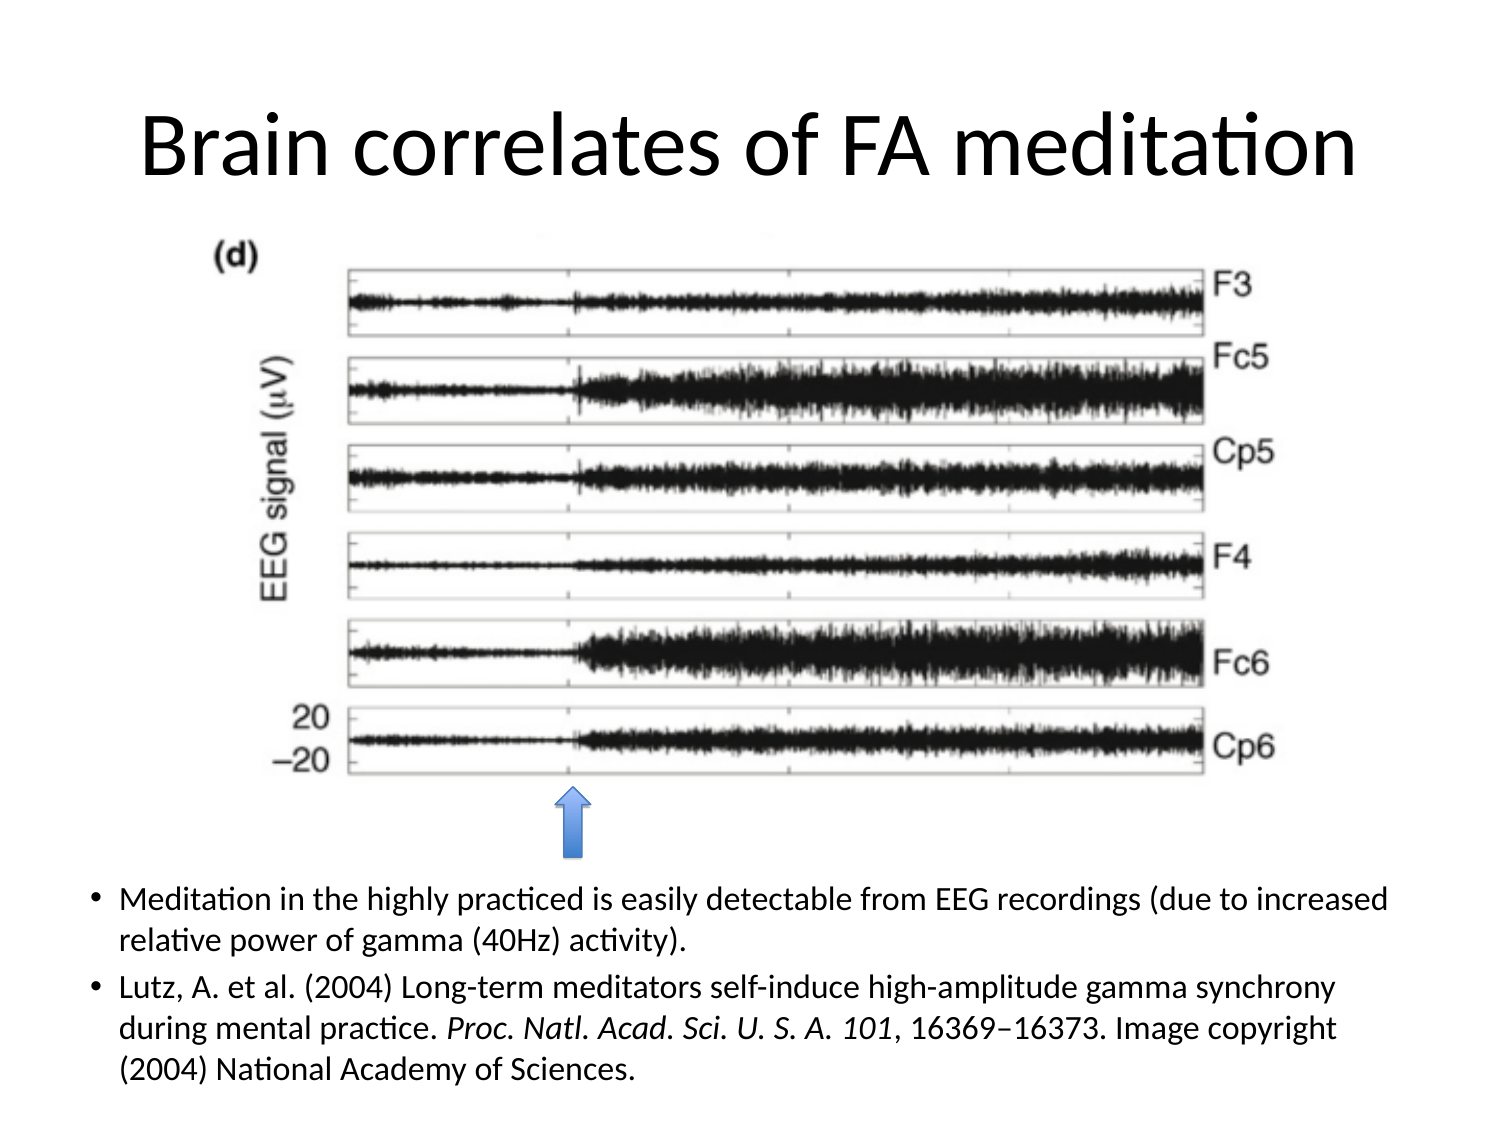

# Brain correlates of FA meditation
Meditation in the highly practiced is easily detectable from EEG recordings (due to increased relative power of gamma (40Hz) activity).
Lutz, A. et al. (2004) Long-term meditators self-induce high-amplitude gamma synchrony during mental practice. Proc. Natl. Acad. Sci. U. S. A. 101, 16369–16373. Image copyright (2004) National Academy of Sciences.